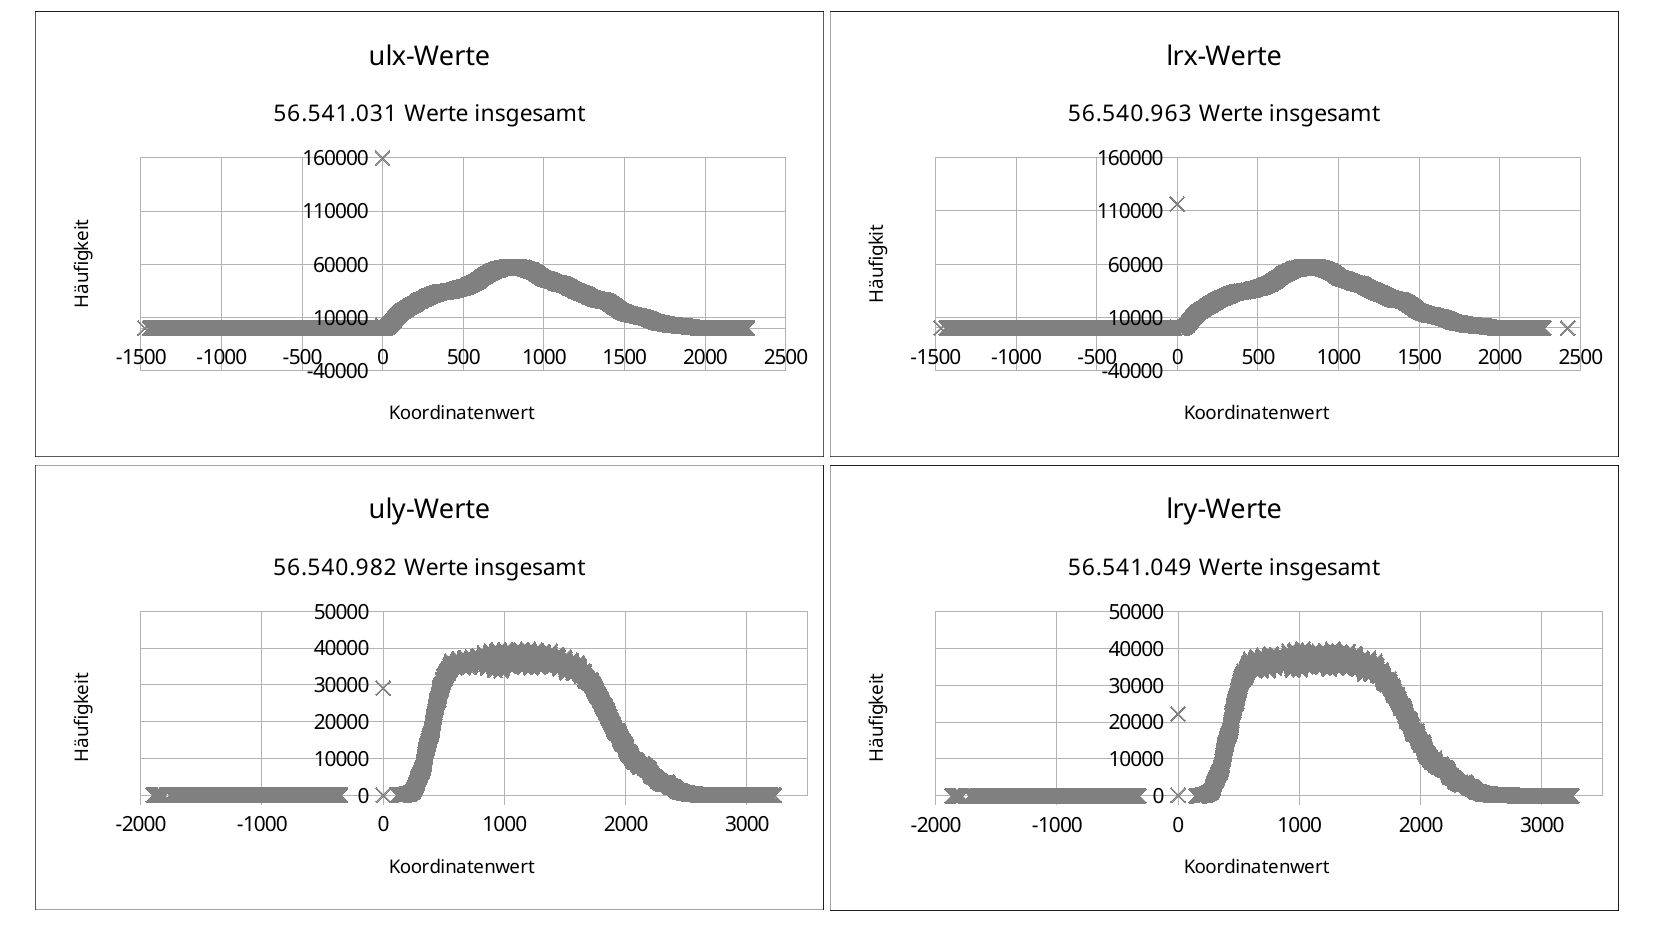

### Chart: lrx-Werte
56.540.963 Werte insgesamt
| Category | lrx Häufigkeit |
|---|---|
### Chart: ulx-Werte
56.541.031 Werte insgesamt
| Category | ulx Häufigkeit |
|---|---|
### Chart: uly-Werte
56.540.982 Werte insgesamt
| Category | uly Häufigkeit |
|---|---|
### Chart: lry-Werte
56.541.049 Werte insgesamt
| Category | lry Häufigkeit |
|---|---|